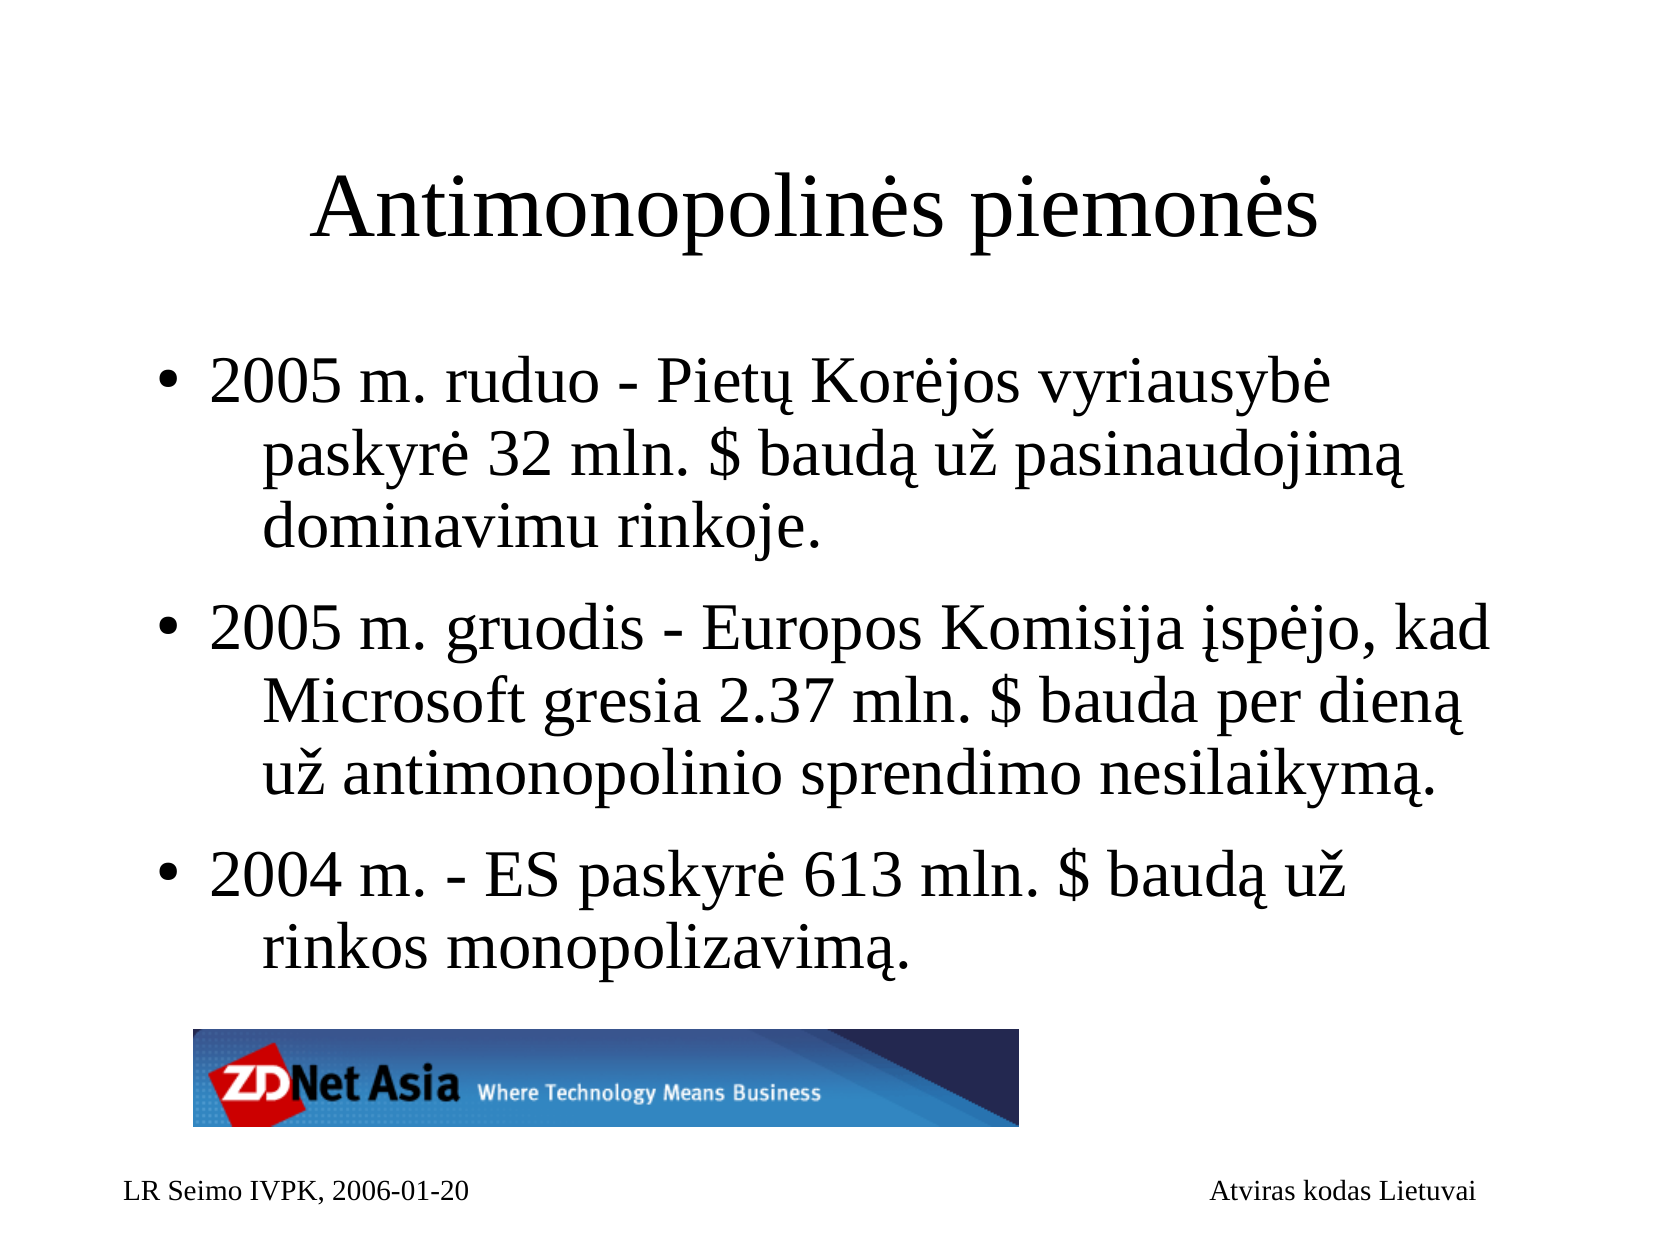

# Antimonopolinės piemonės
2005 m. ruduo - Pietų Korėjos vyriausybė paskyrė 32 mln. $ baudą už pasinaudojimą dominavimu rinkoje.
2005 m. gruodis - Europos Komisija įspėjo, kad Microsoft gresia 2.37 mln. $ bauda per dieną už antimonopolinio sprendimo nesilaikymą.
2004 m. - ES paskyrė 613 mln. $ baudą už rinkos monopolizavimą.